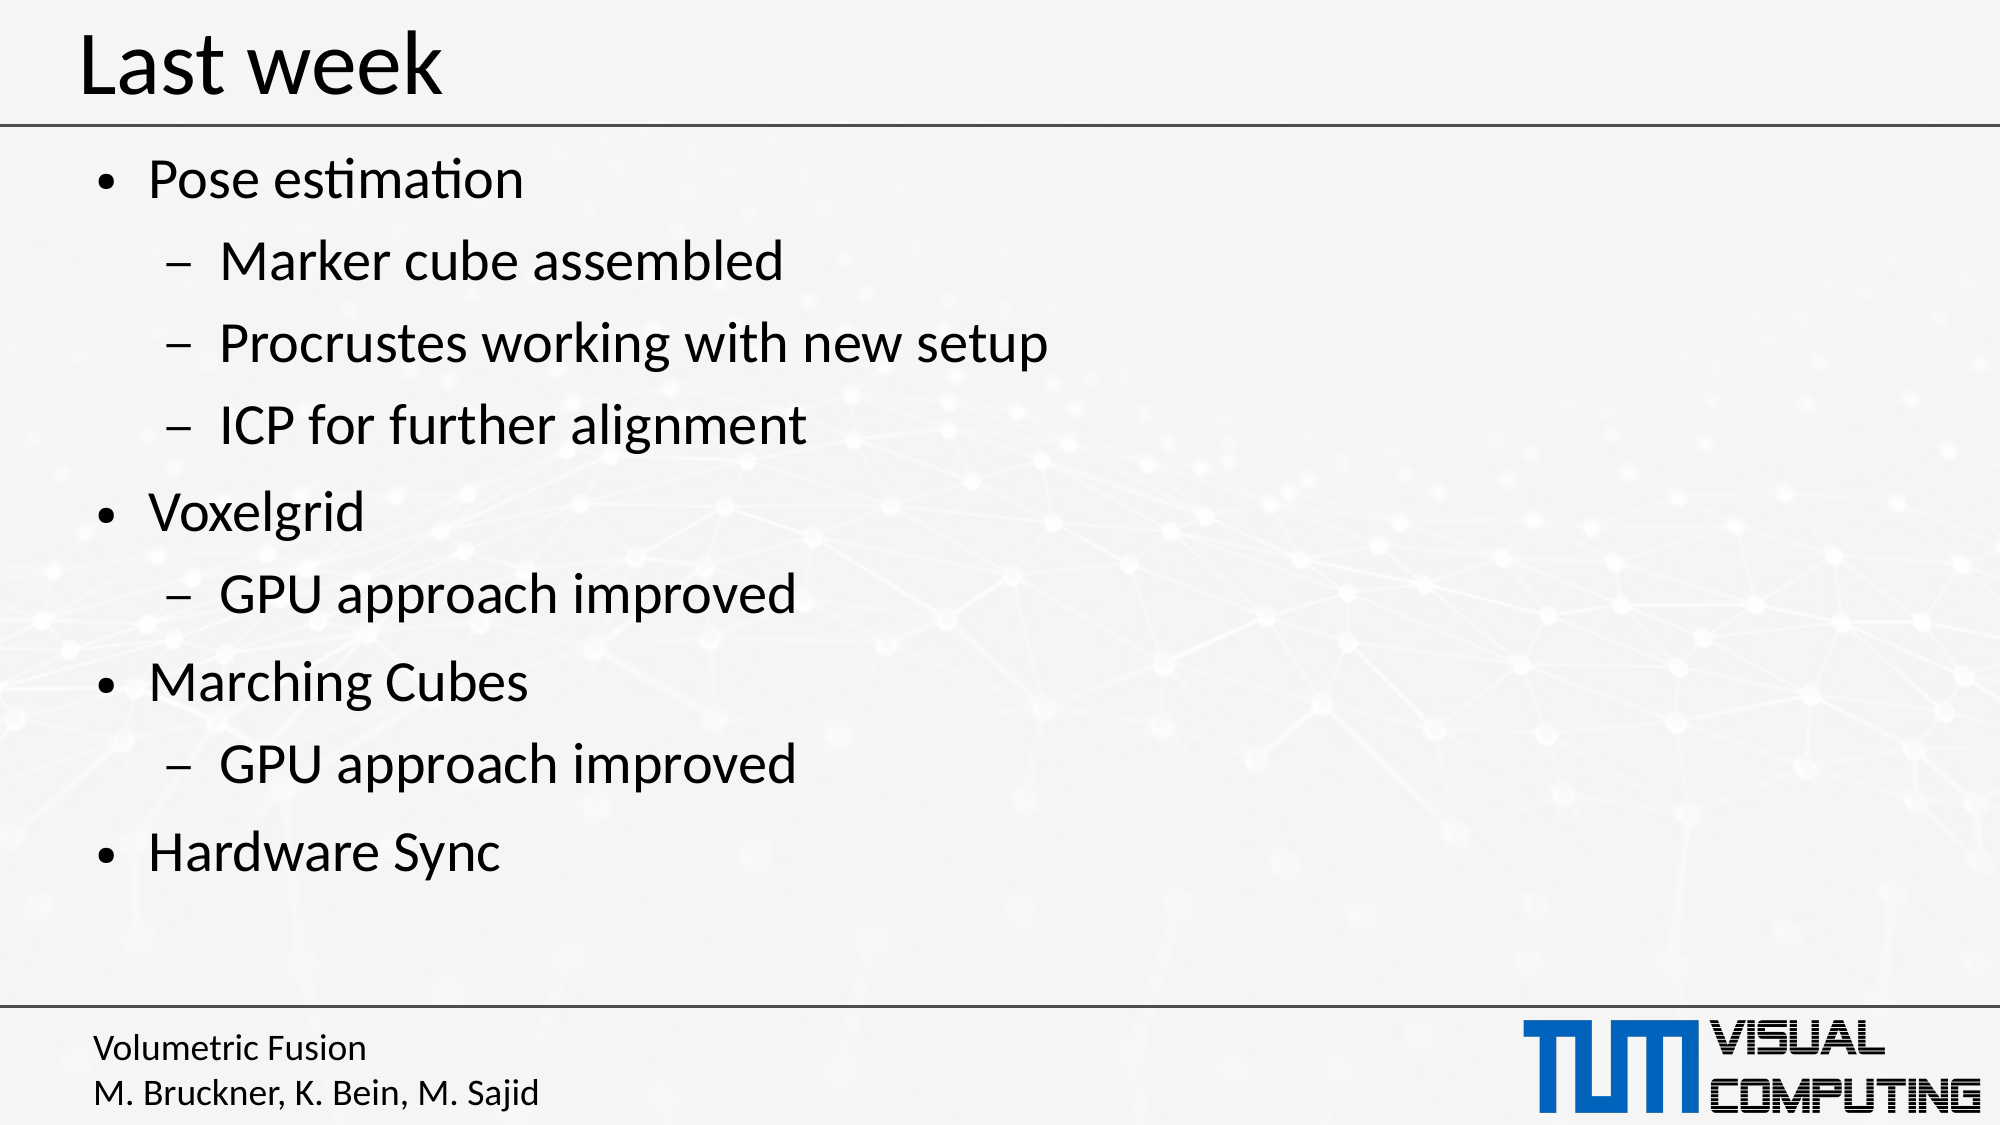

# Last week
Pose estimation
Marker cube assembled
Procrustes working with new setup
ICP for further alignment
Voxelgrid
GPU approach improved
Marching Cubes
GPU approach improved
Hardware Sync